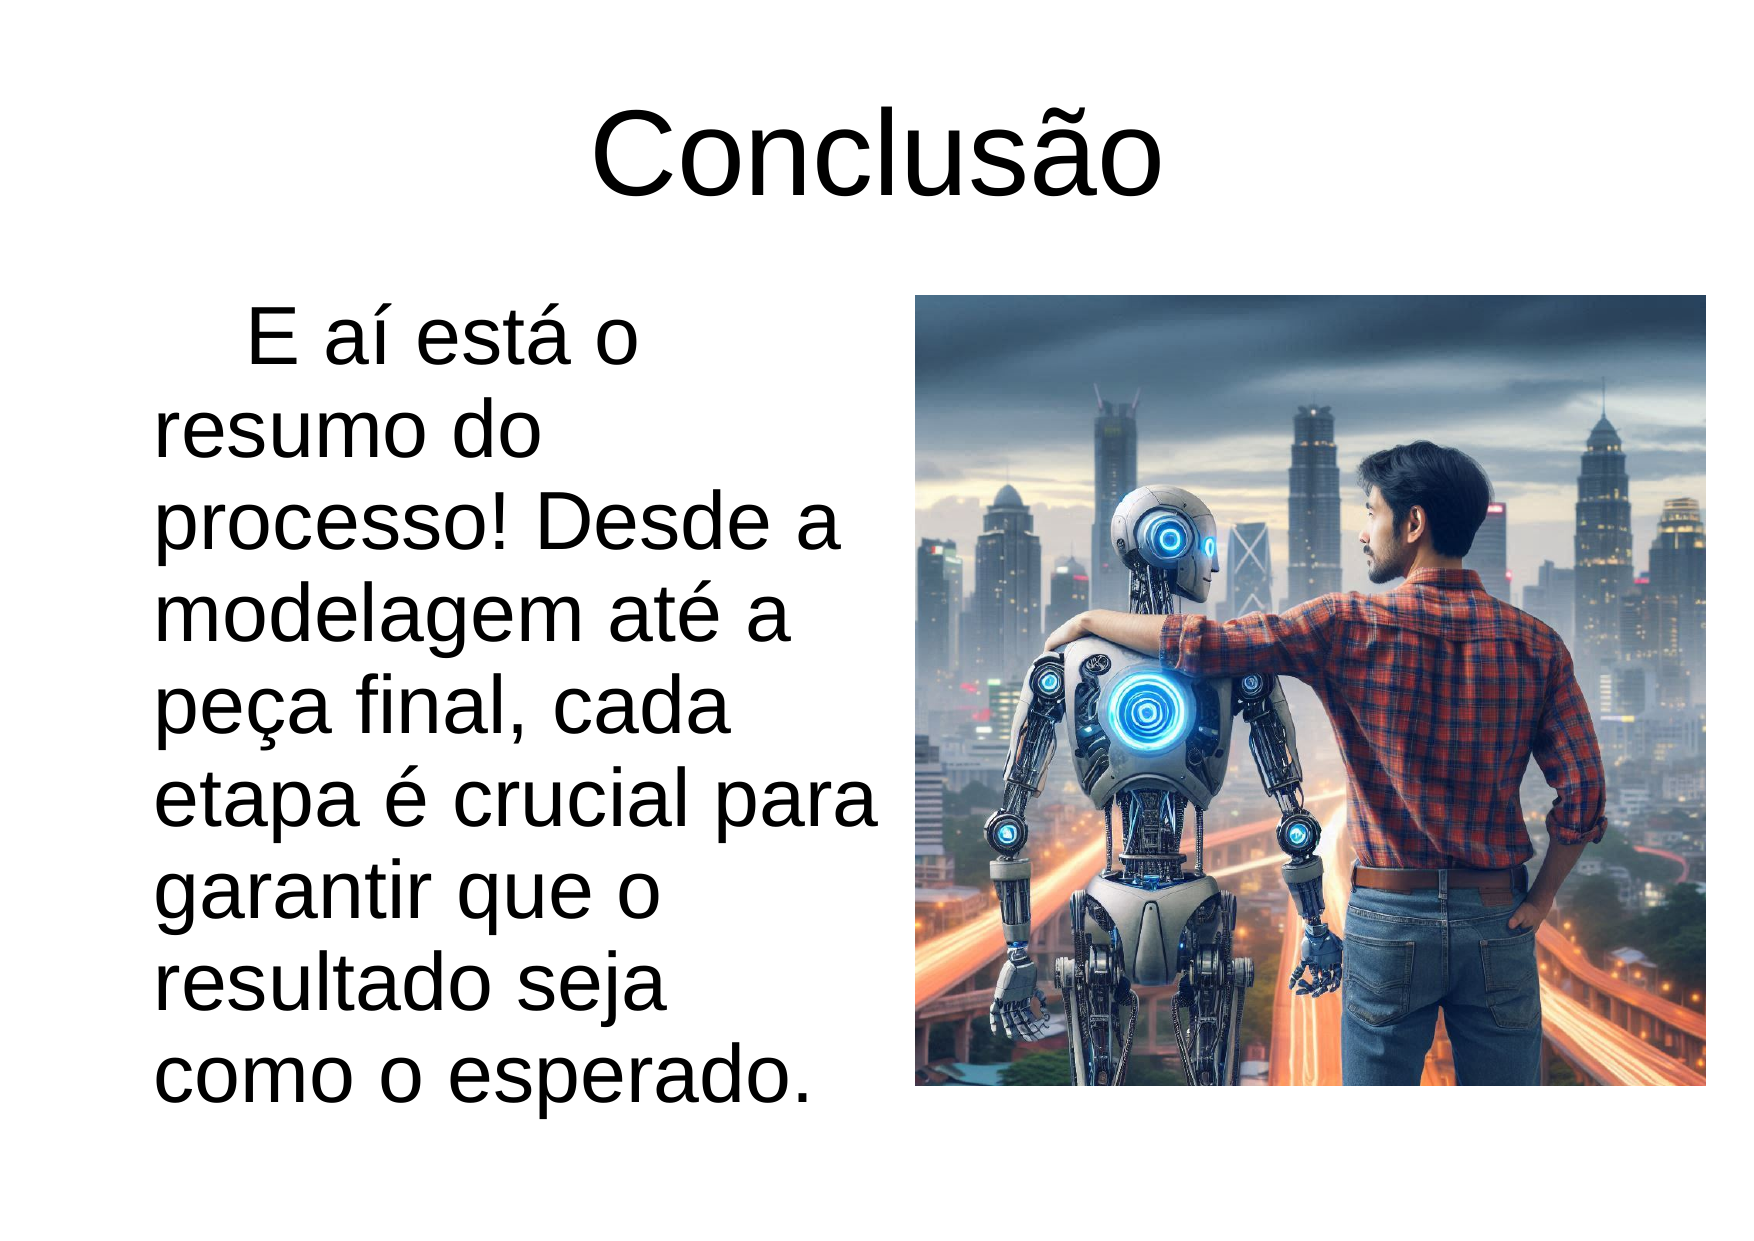

# Conclusão
 E aí está o resumo do processo! Desde a modelagem até a peça final, cada etapa é crucial para garantir que o resultado seja como o esperado.